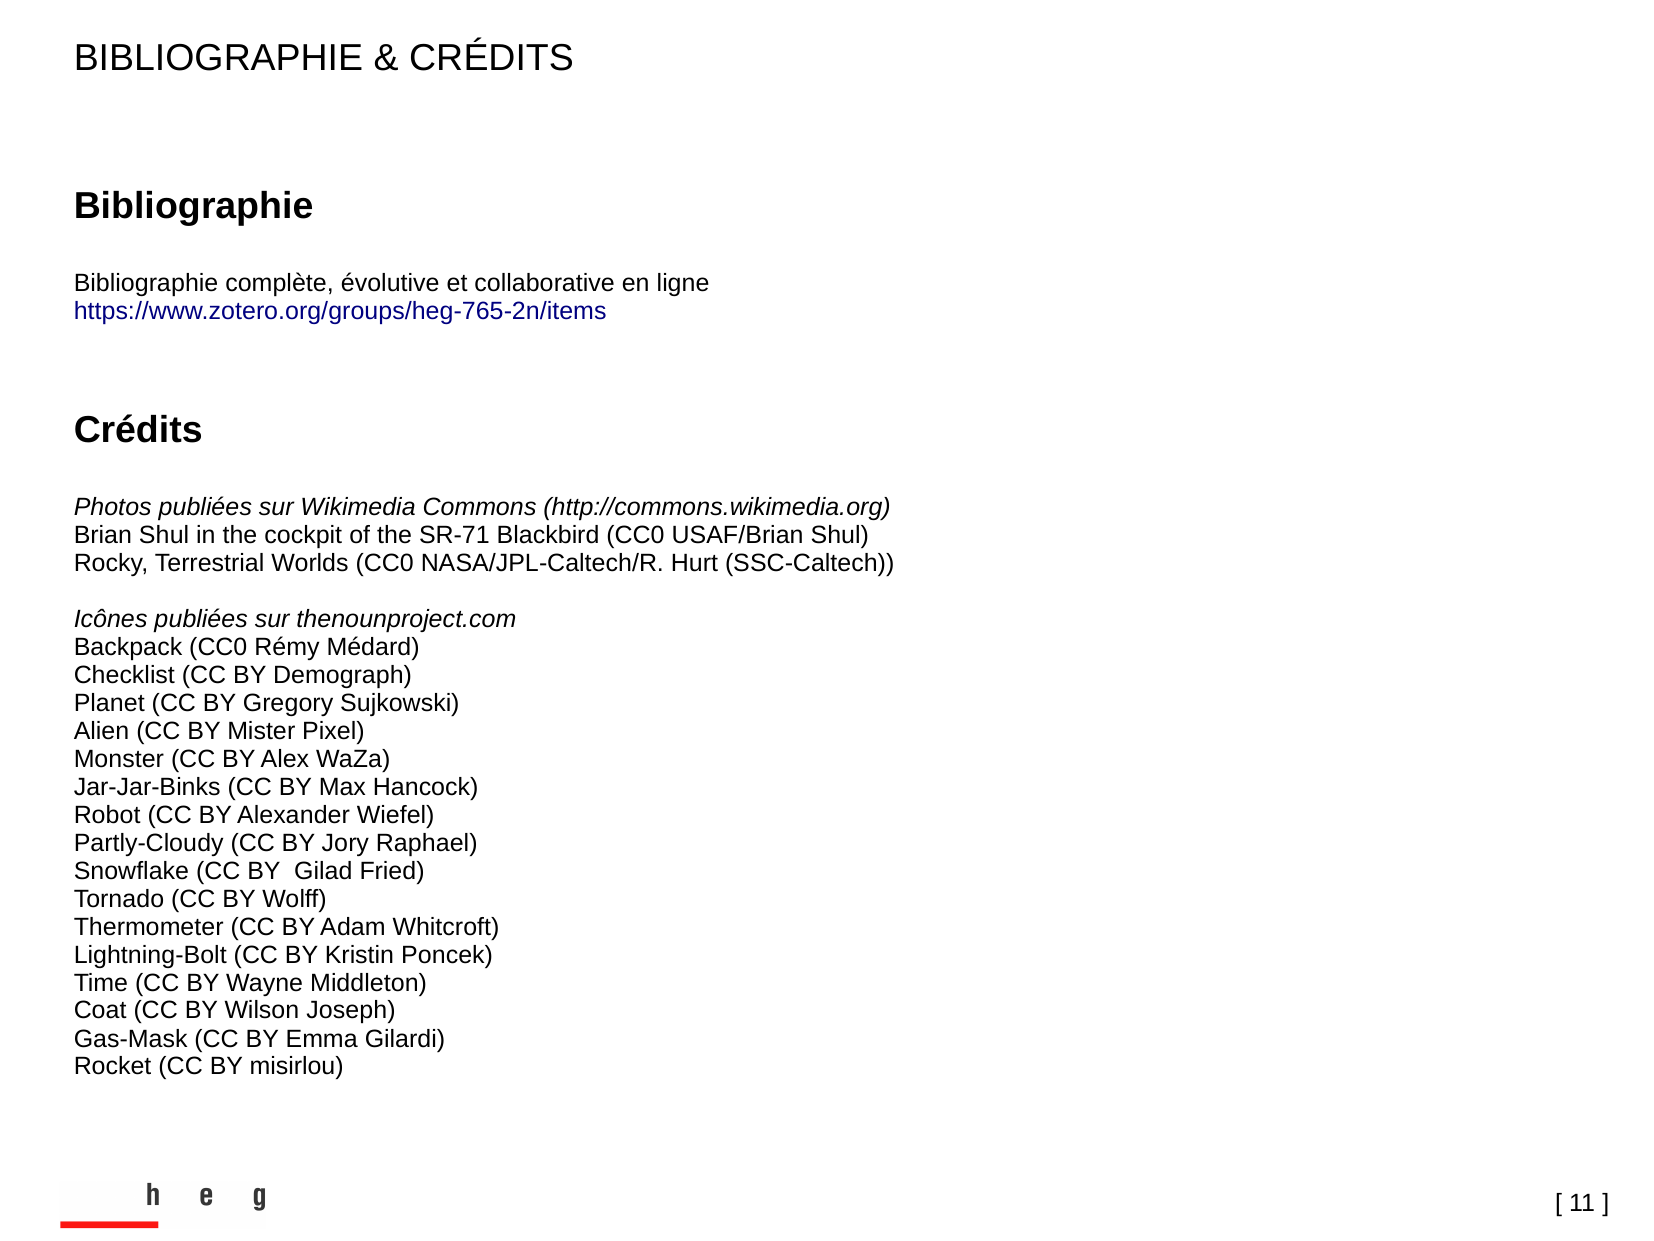

BIBLIOGRAPHIE & CRÉDITS
Bibliographie
Bibliographie complète, évolutive et collaborative en ligne
https://www.zotero.org/groups/heg-765-2n/items
Crédits
Photos publiées sur Wikimedia Commons (http://commons.wikimedia.org)
Brian Shul in the cockpit of the SR-71 Blackbird (CC0 USAF/Brian Shul)
Rocky, Terrestrial Worlds (CC0 NASA/JPL-Caltech/R. Hurt (SSC-Caltech))
Icônes publiées sur thenounproject.com
Backpack (CC0 Rémy Médard)
Checklist (CC BY Demograph)
Planet (CC BY Gregory Sujkowski)
Alien (CC BY Mister Pixel)
Monster (CC BY Alex WaZa)
Jar-Jar-Binks (CC BY Max Hancock)
Robot (CC BY Alexander Wiefel)
Partly-Cloudy (CC BY Jory Raphael)
Snowflake (CC BY Gilad Fried)
Tornado (CC BY Wolff)
Thermometer (CC BY Adam Whitcroft)
Lightning-Bolt (CC BY Kristin Poncek)
Time (CC BY Wayne Middleton)
Coat (CC BY Wilson Joseph)
Gas-Mask (CC BY Emma Gilardi)
Rocket (CC BY misirlou)